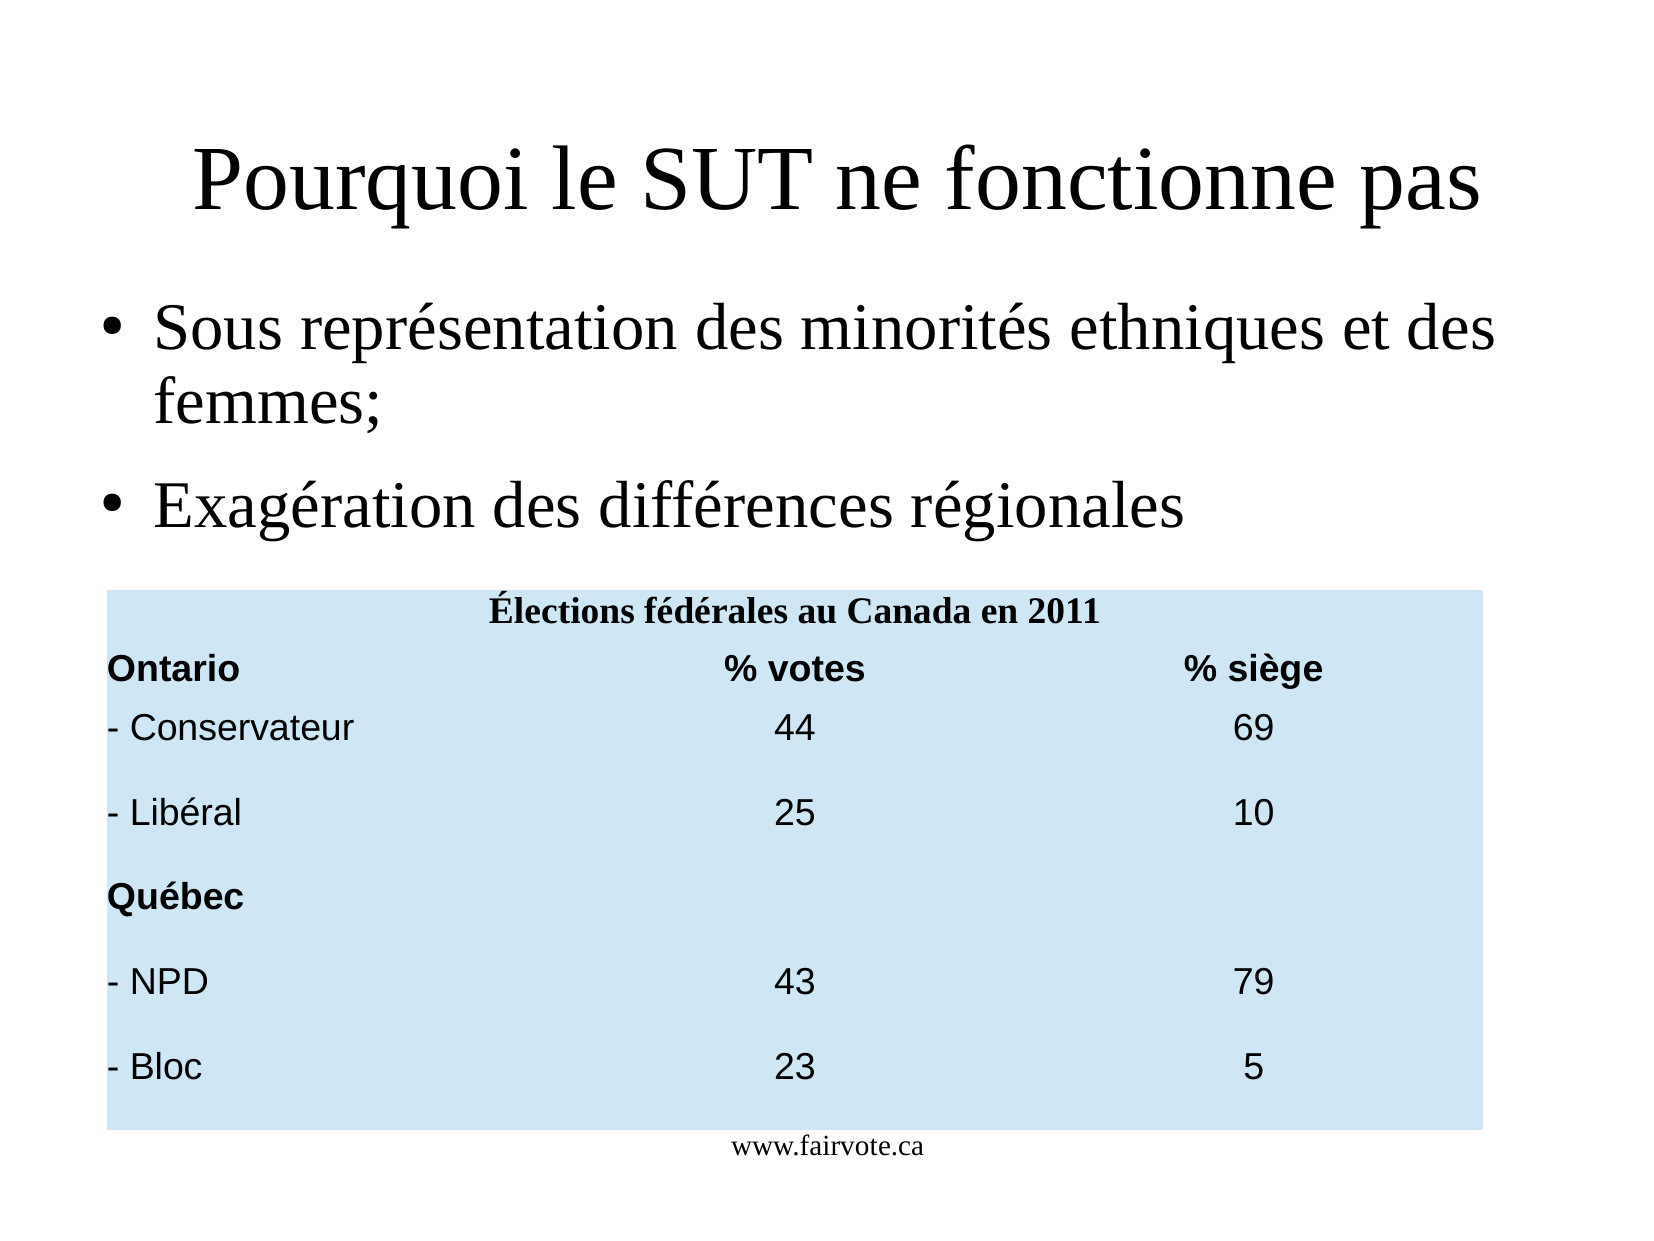

# Pourquoi le SUT ne fonctionne pas
Sous représentation des minorités ethniques et des femmes;
Exagération des différences régionales
| Élections fédérales au Canada en 2011 | | |
| --- | --- | --- |
| Ontario | % votes | % siège |
| - Conservateur | 44 | 69 |
| - Libéral | 25 | 10 |
| Québec | | |
| - NPD | 43 | 79 |
| - Bloc | 23 | 5 |
www.fairvote.ca